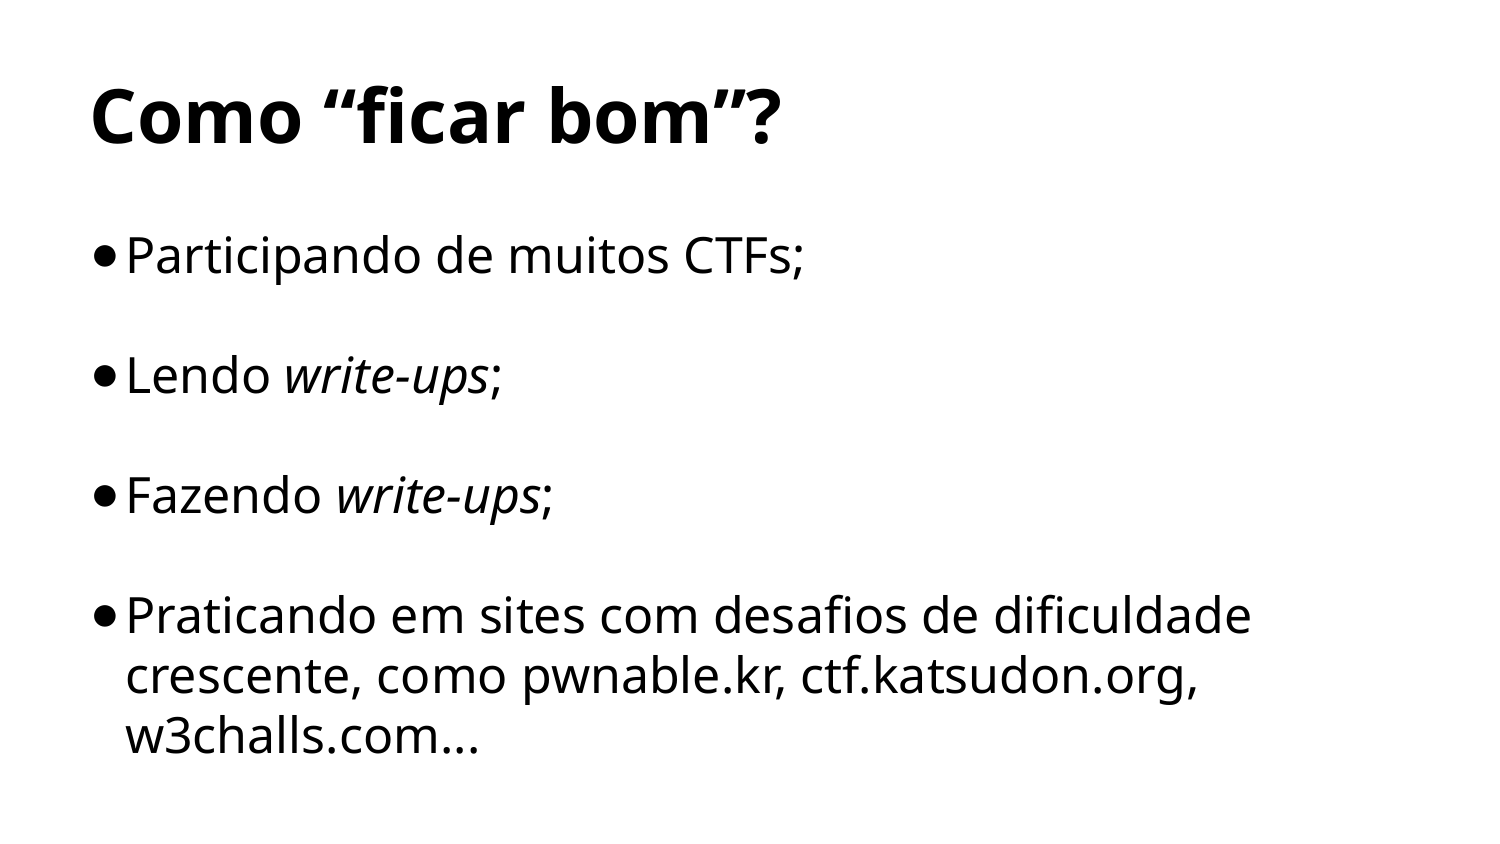

Como “ficar bom”?
Participando de muitos CTFs;
Lendo write-ups;
Fazendo write-ups;
Praticando em sites com desafios de dificuldade crescente, como pwnable.kr, ctf.katsudon.org, w3challs.com...